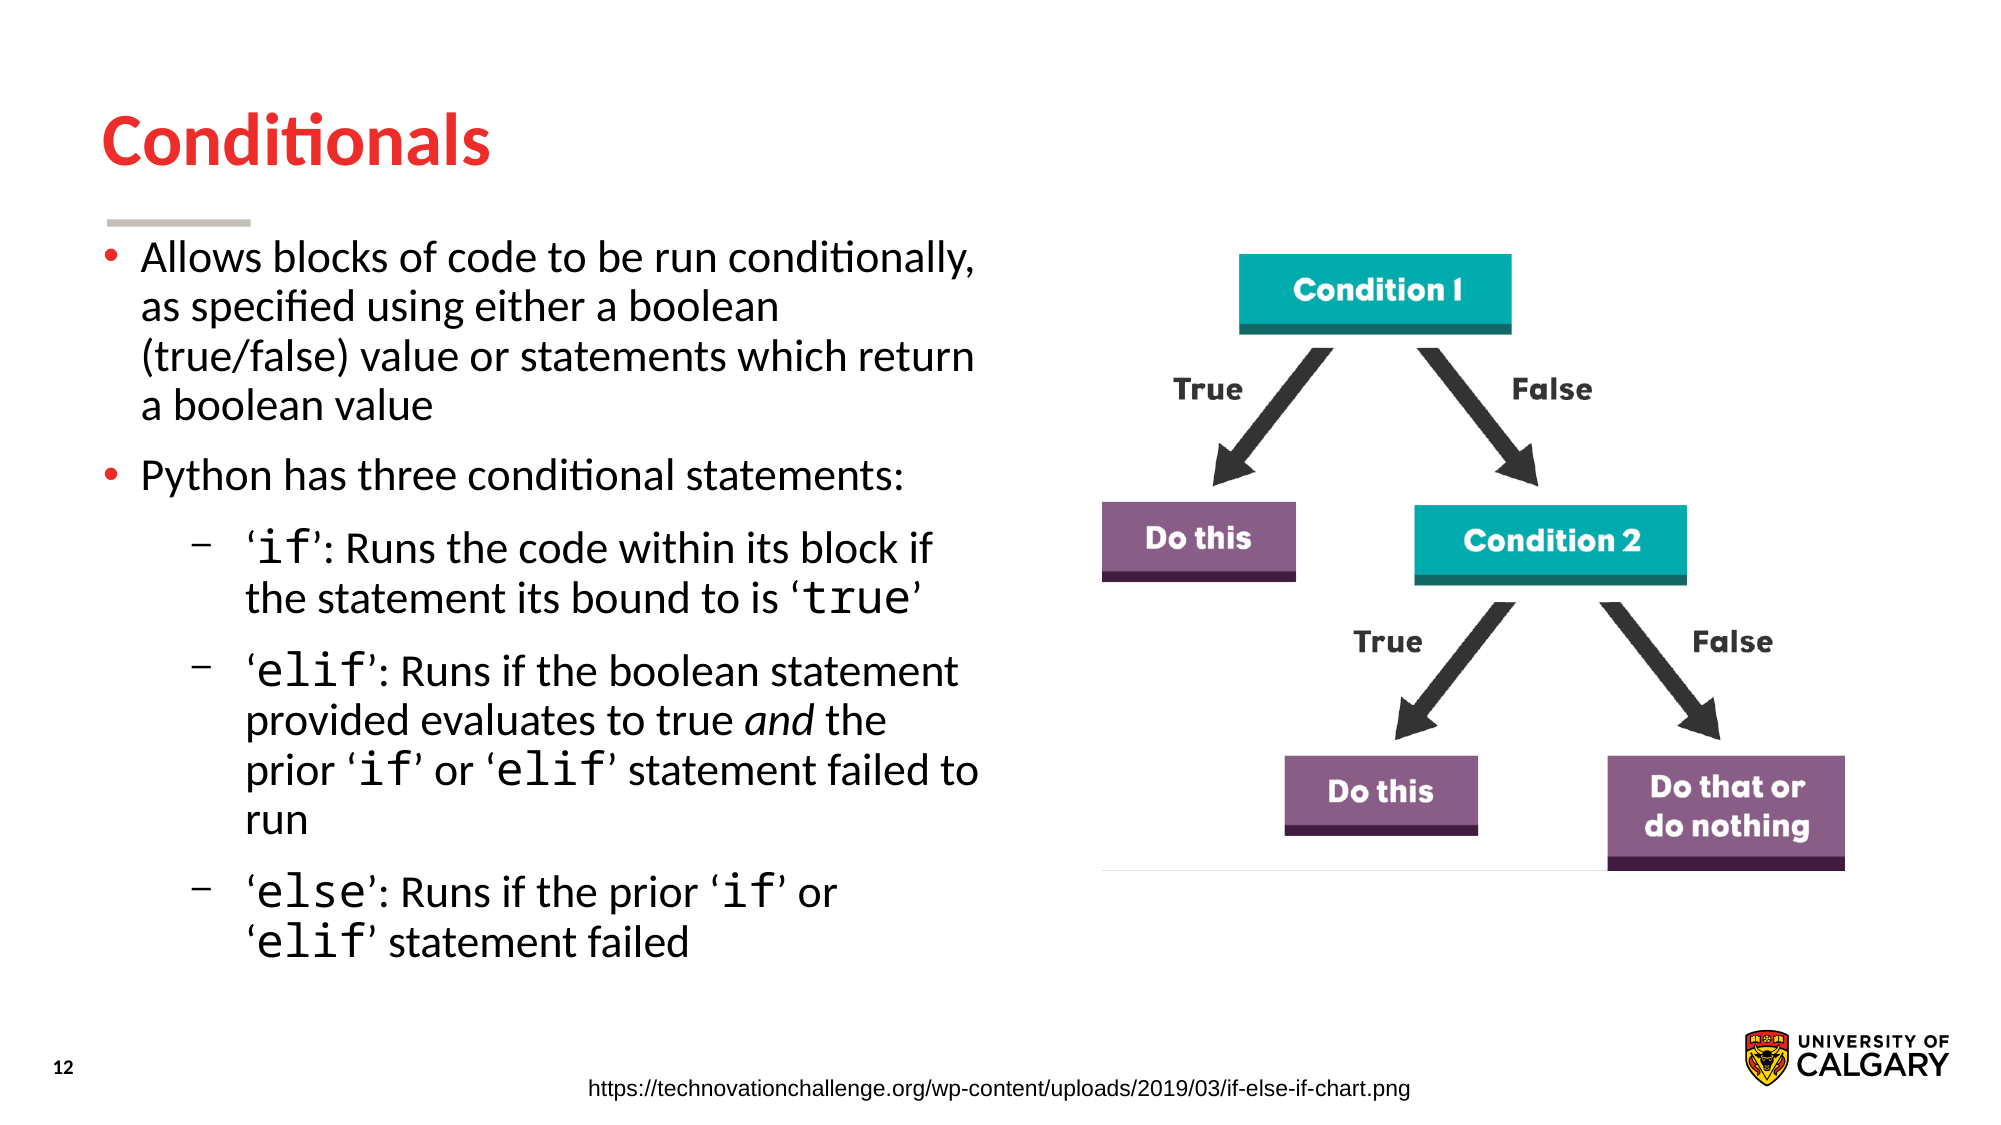

# Conditionals
Allows blocks of code to be run conditionally, as specified using either a boolean (true/false) value or statements which return a boolean value
Python has three conditional statements:
‘if’: Runs the code within its block if the statement its bound to is ‘true’
‘elif’: Runs if the boolean statement provided evaluates to true and the prior ‘if’ or ‘elif’ statement failed to run
‘else’: Runs if the prior ‘if’ or ‘elif’ statement failed
https://technovationchallenge.org/wp-content/uploads/2019/03/if-else-if-chart.png